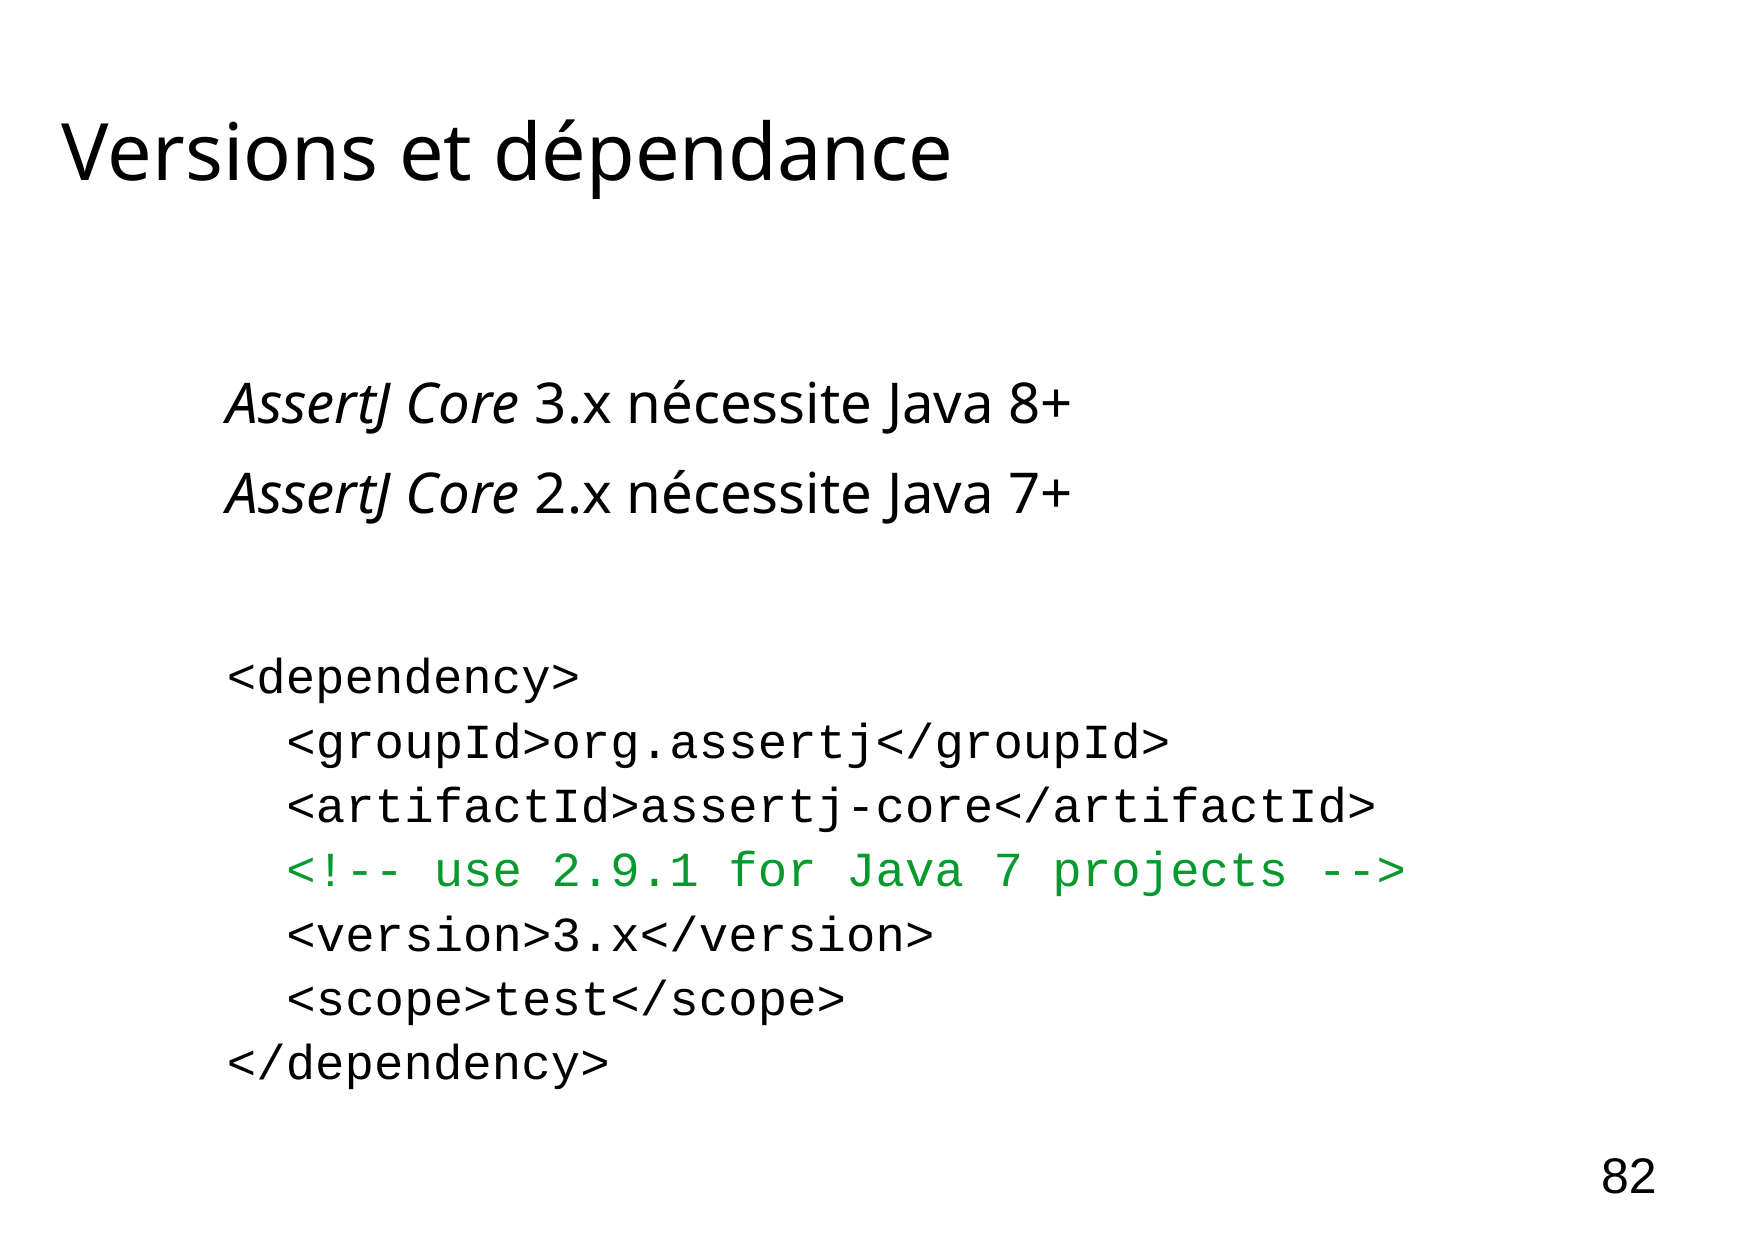

# Versions et dépendance
AssertJ Core 3.x nécessite Java 8+
AssertJ Core 2.x nécessite Java 7+
<dependency>
<groupId>org.assertj</groupId>
<artifactId>assertj-core</artifactId>
<!-- use 2.9.1 for Java 7 projects -->
<version>3.x</version>
<scope>test</scope>
</dependency>
82